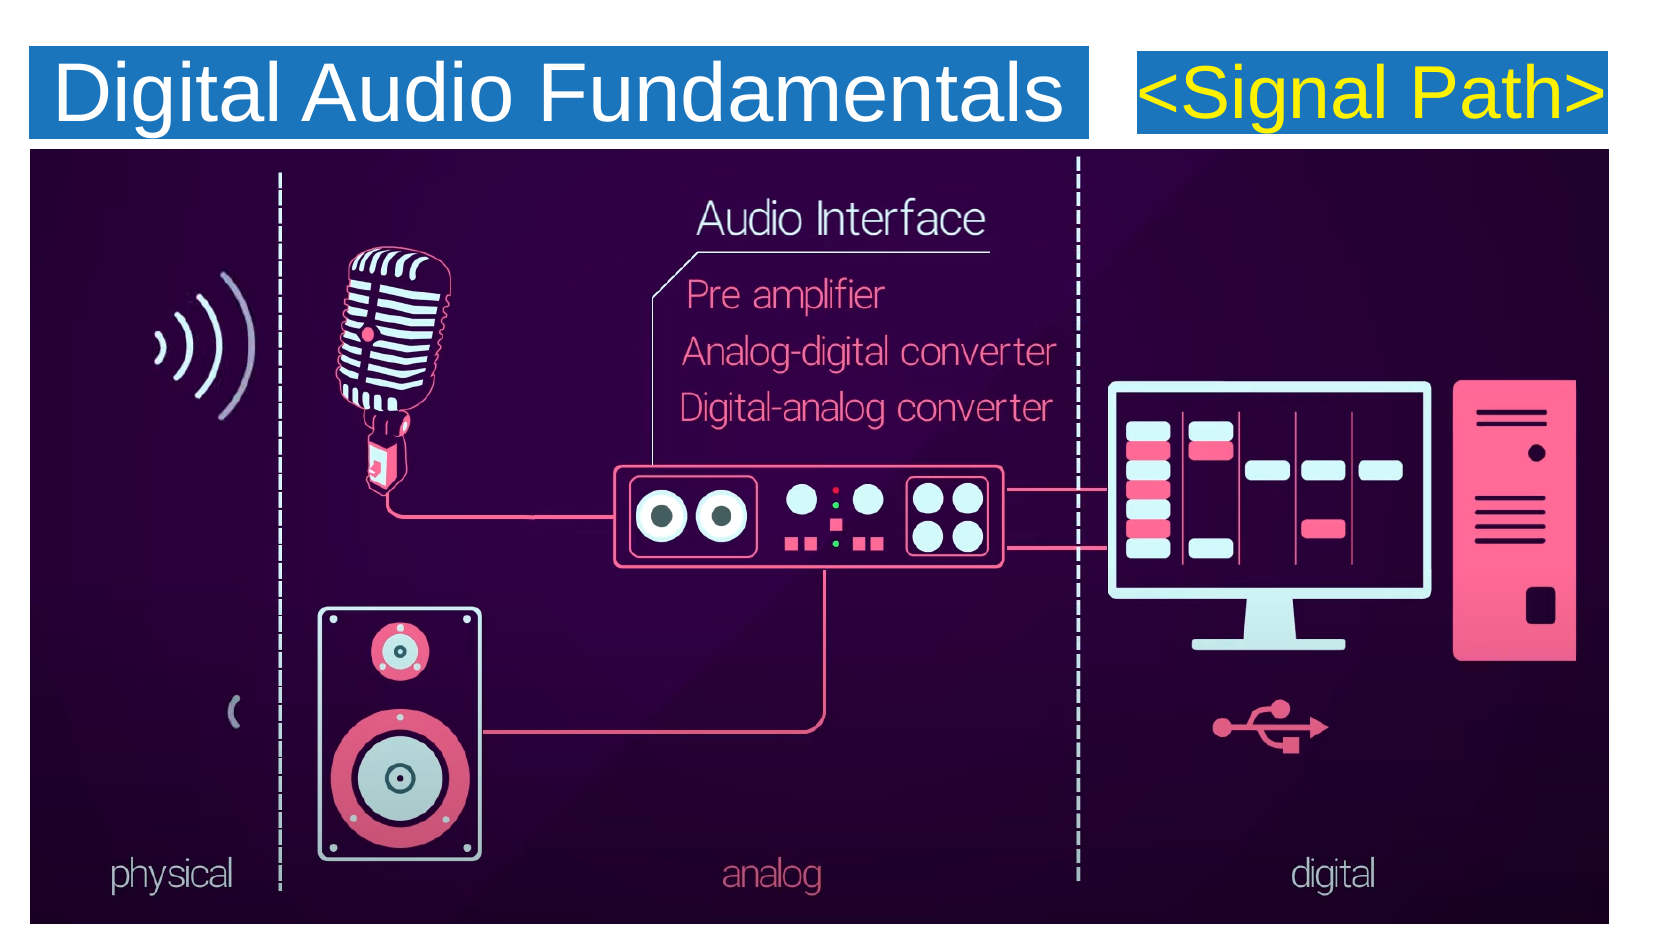

# Digital Audio Fundamentals
<Signal Path>
 Digital Audio Fundamentals